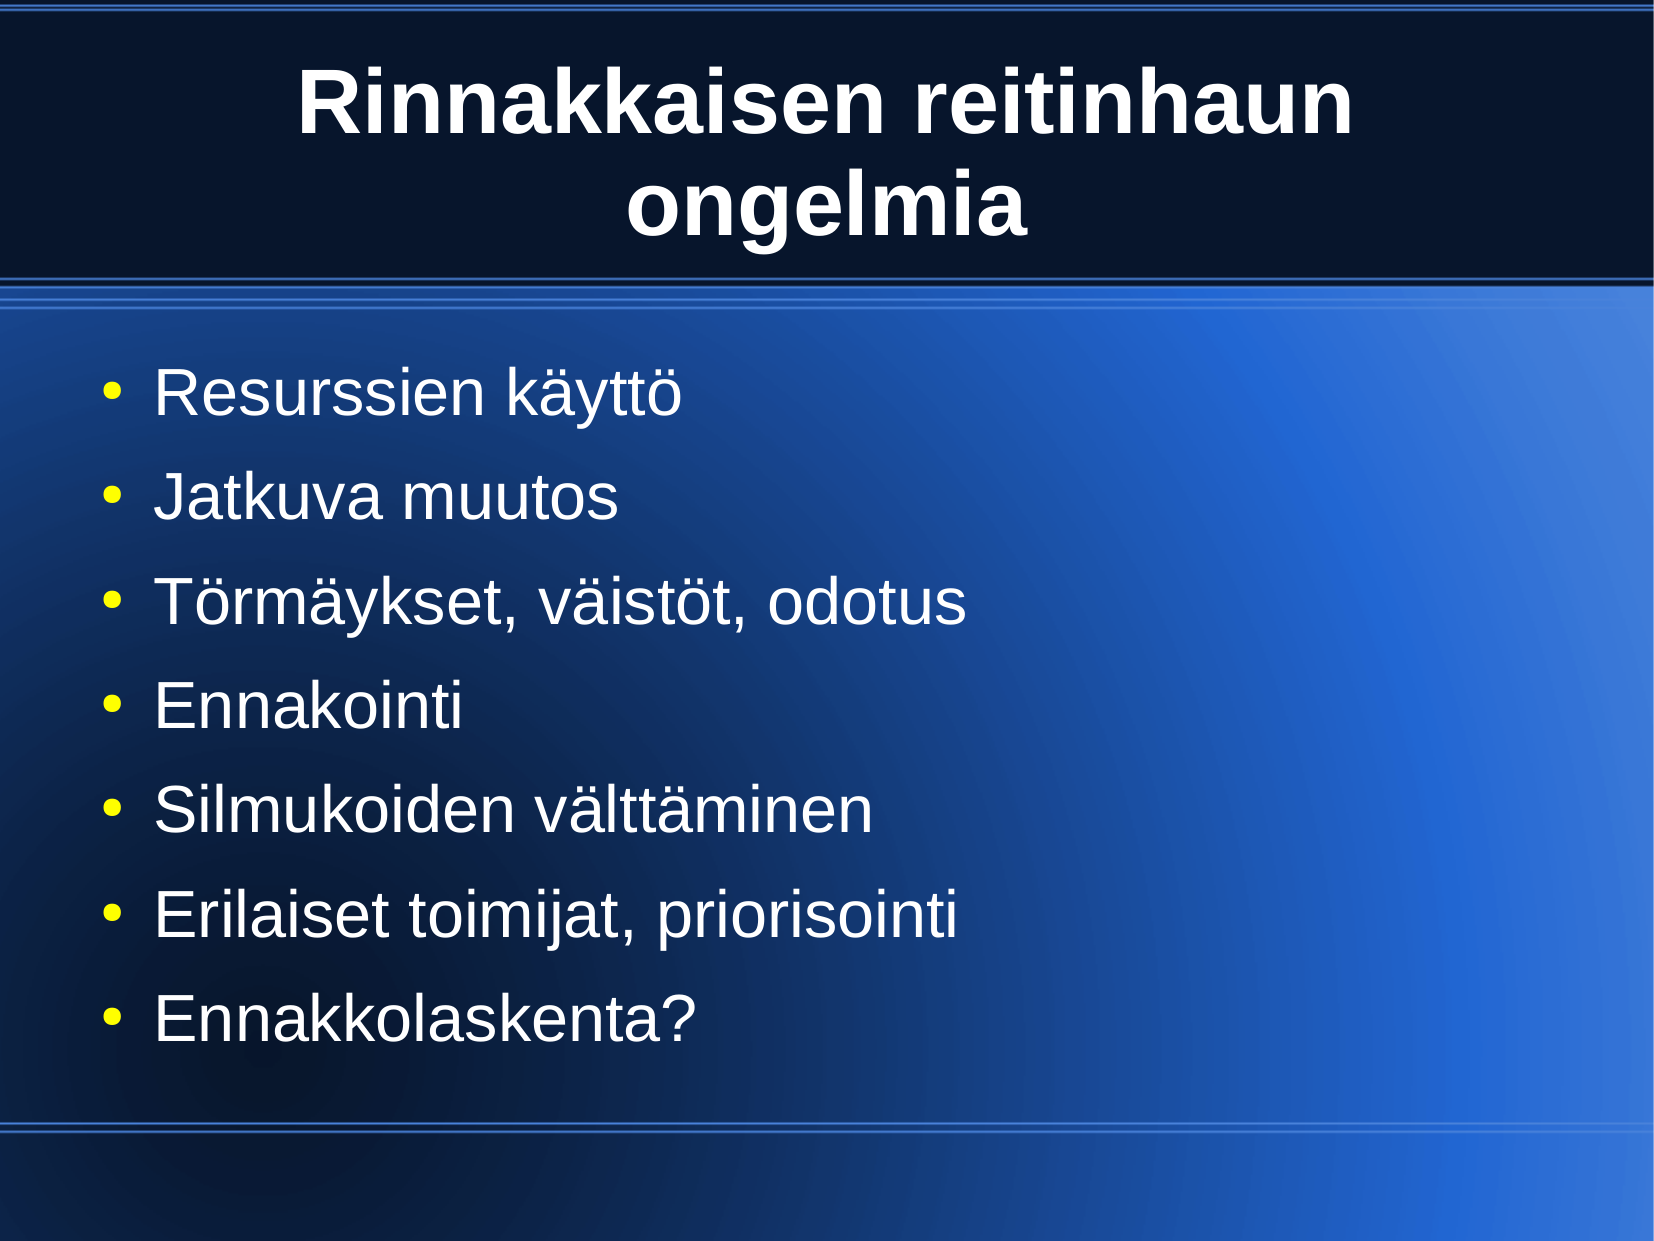

# Rinnakkaisen reitinhaun ongelmia
Resurssien käyttö
Jatkuva muutos
Törmäykset, väistöt, odotus
Ennakointi
Silmukoiden välttäminen
Erilaiset toimijat, priorisointi
Ennakkolaskenta?